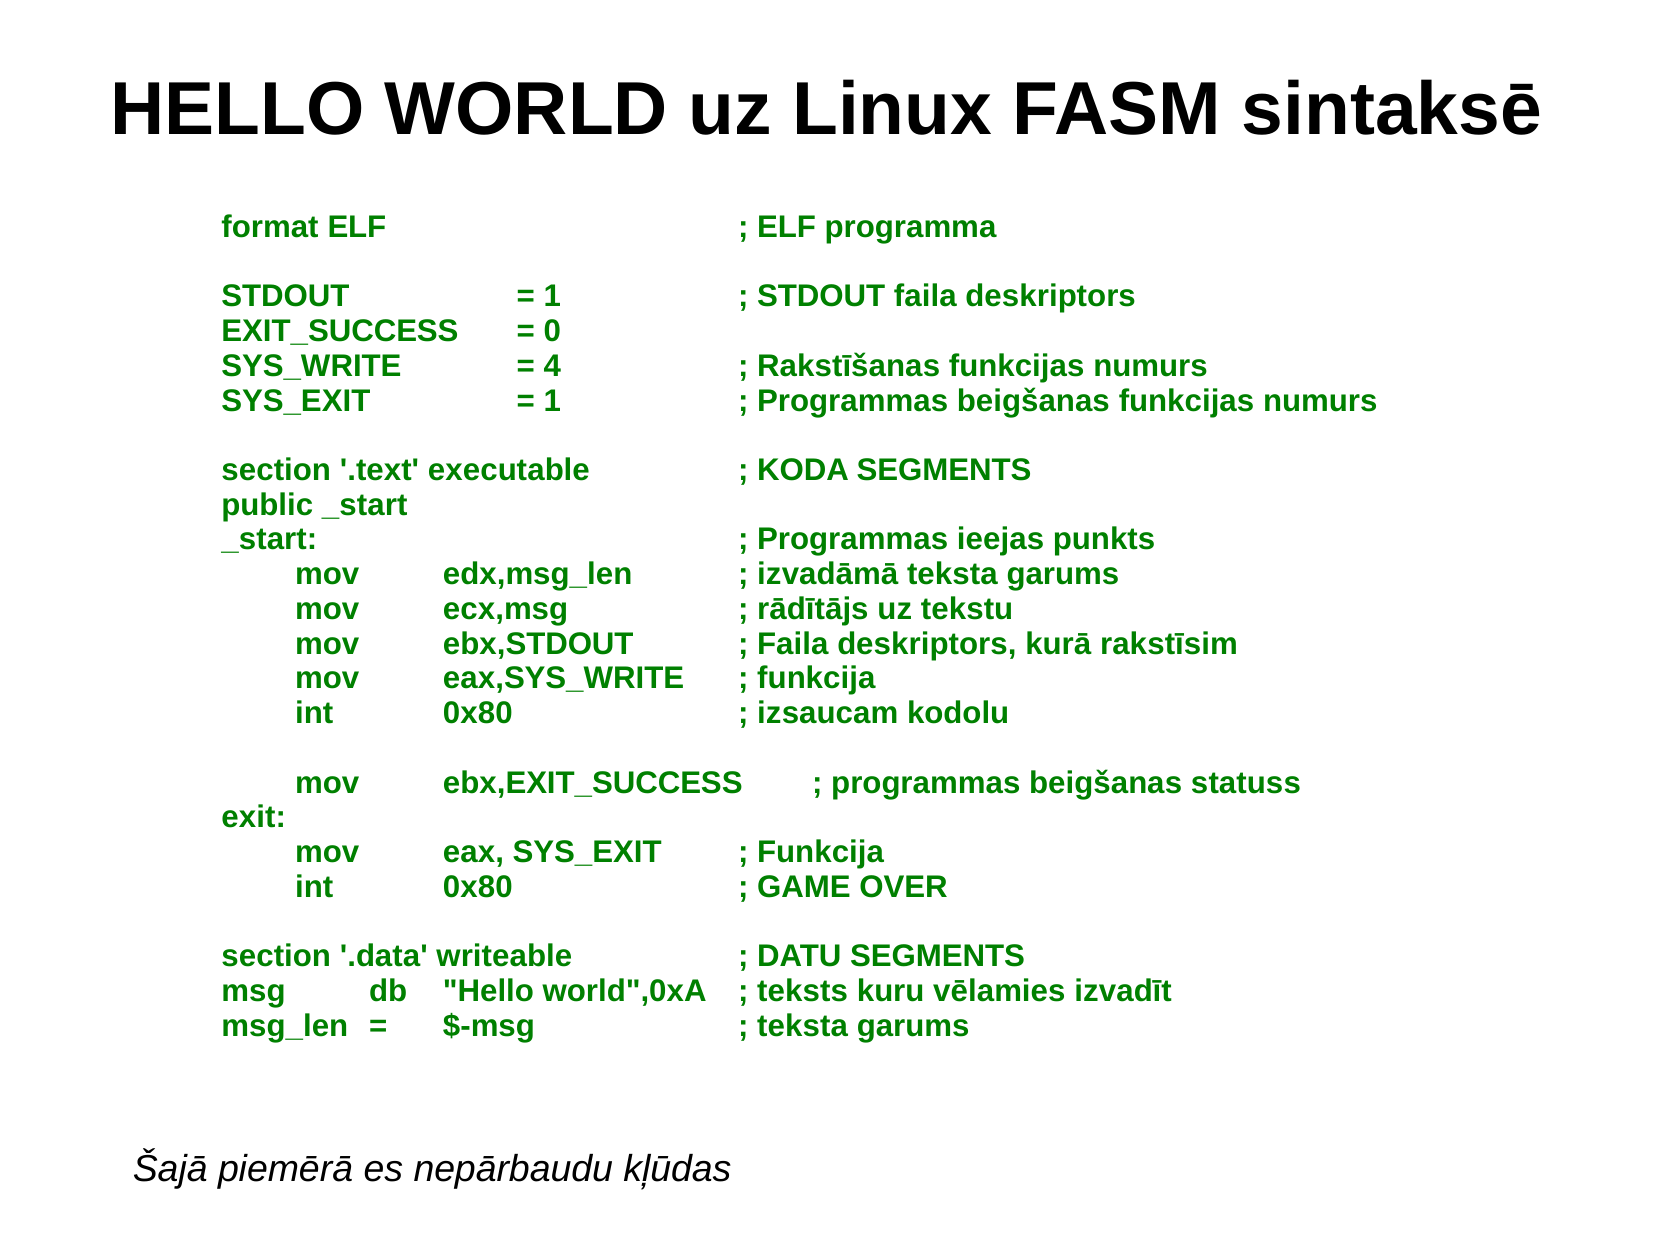

HELLO WORLD uz Linux FASM sintaksē
format ELF					; ELF programma
STDOUT			= 1			; STDOUT faila deskriptors
EXIT_SUCCESS	= 0
SYS_WRITE		= 4			; Rakstīšanas funkcijas numurs
SYS_EXIT		= 1			; Programmas beigšanas funkcijas numurs
section '.text' executable		; KODA SEGMENTS
public _start
_start:						; Programmas ieejas punkts
	mov		edx,msg_len		; izvadāmā teksta garums
	mov		ecx,msg			; rādītājs uz tekstu
	mov		ebx,STDOUT		; Faila deskriptors, kurā rakstīsim
	mov		eax,SYS_WRITE	; funkcija
	int		0x80				; izsaucam kodolu
	mov		ebx,EXIT_SUCCESS	; programmas beigšanas statuss
exit:
	mov		eax, SYS_EXIT		; Funkcija
	int		0x80				; GAME OVER
section '.data' writeable			; DATU SEGMENTS
msg 		db	"Hello world",0xA	; teksts kuru vēlamies izvadīt
msg_len 	=	$-msg			; teksta garums
Šajā piemērā es nepārbaudu kļūdas